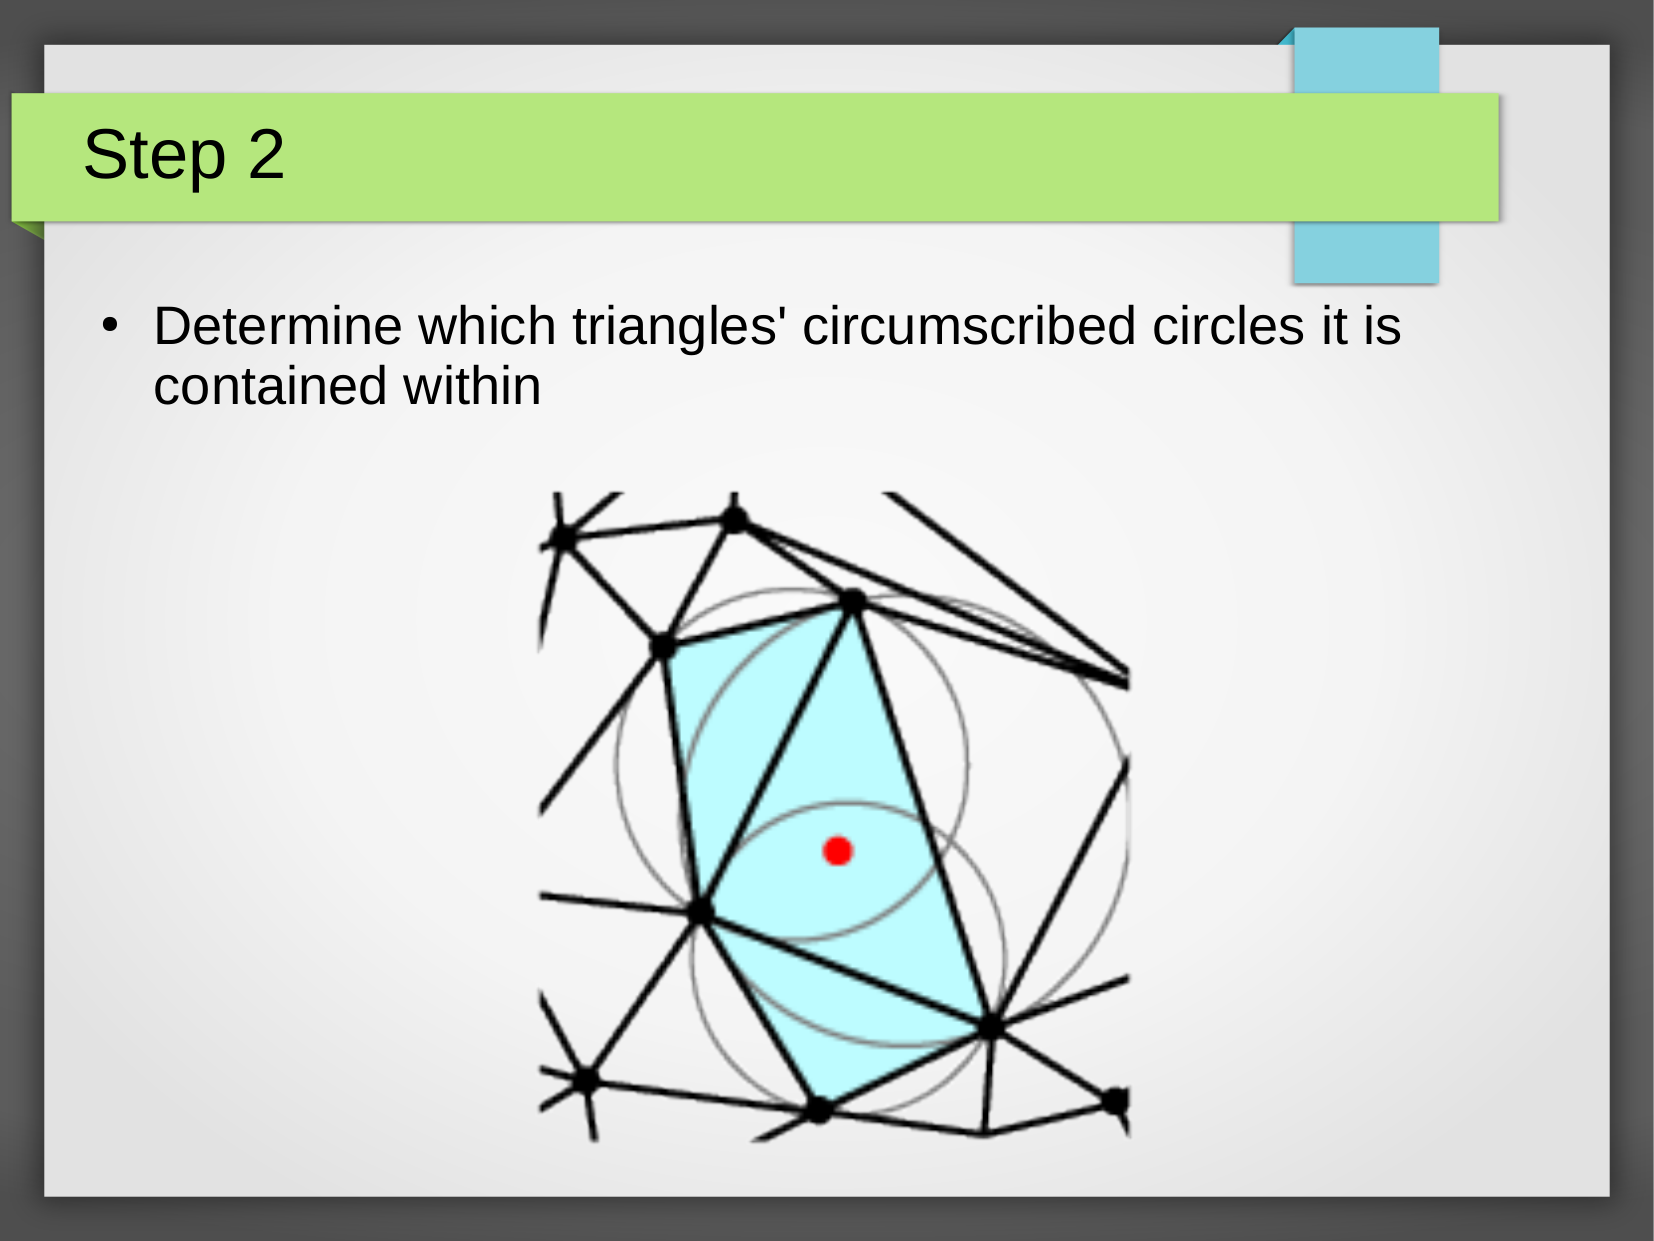

# Step 2
Determine which triangles' circumscribed circles it is contained within